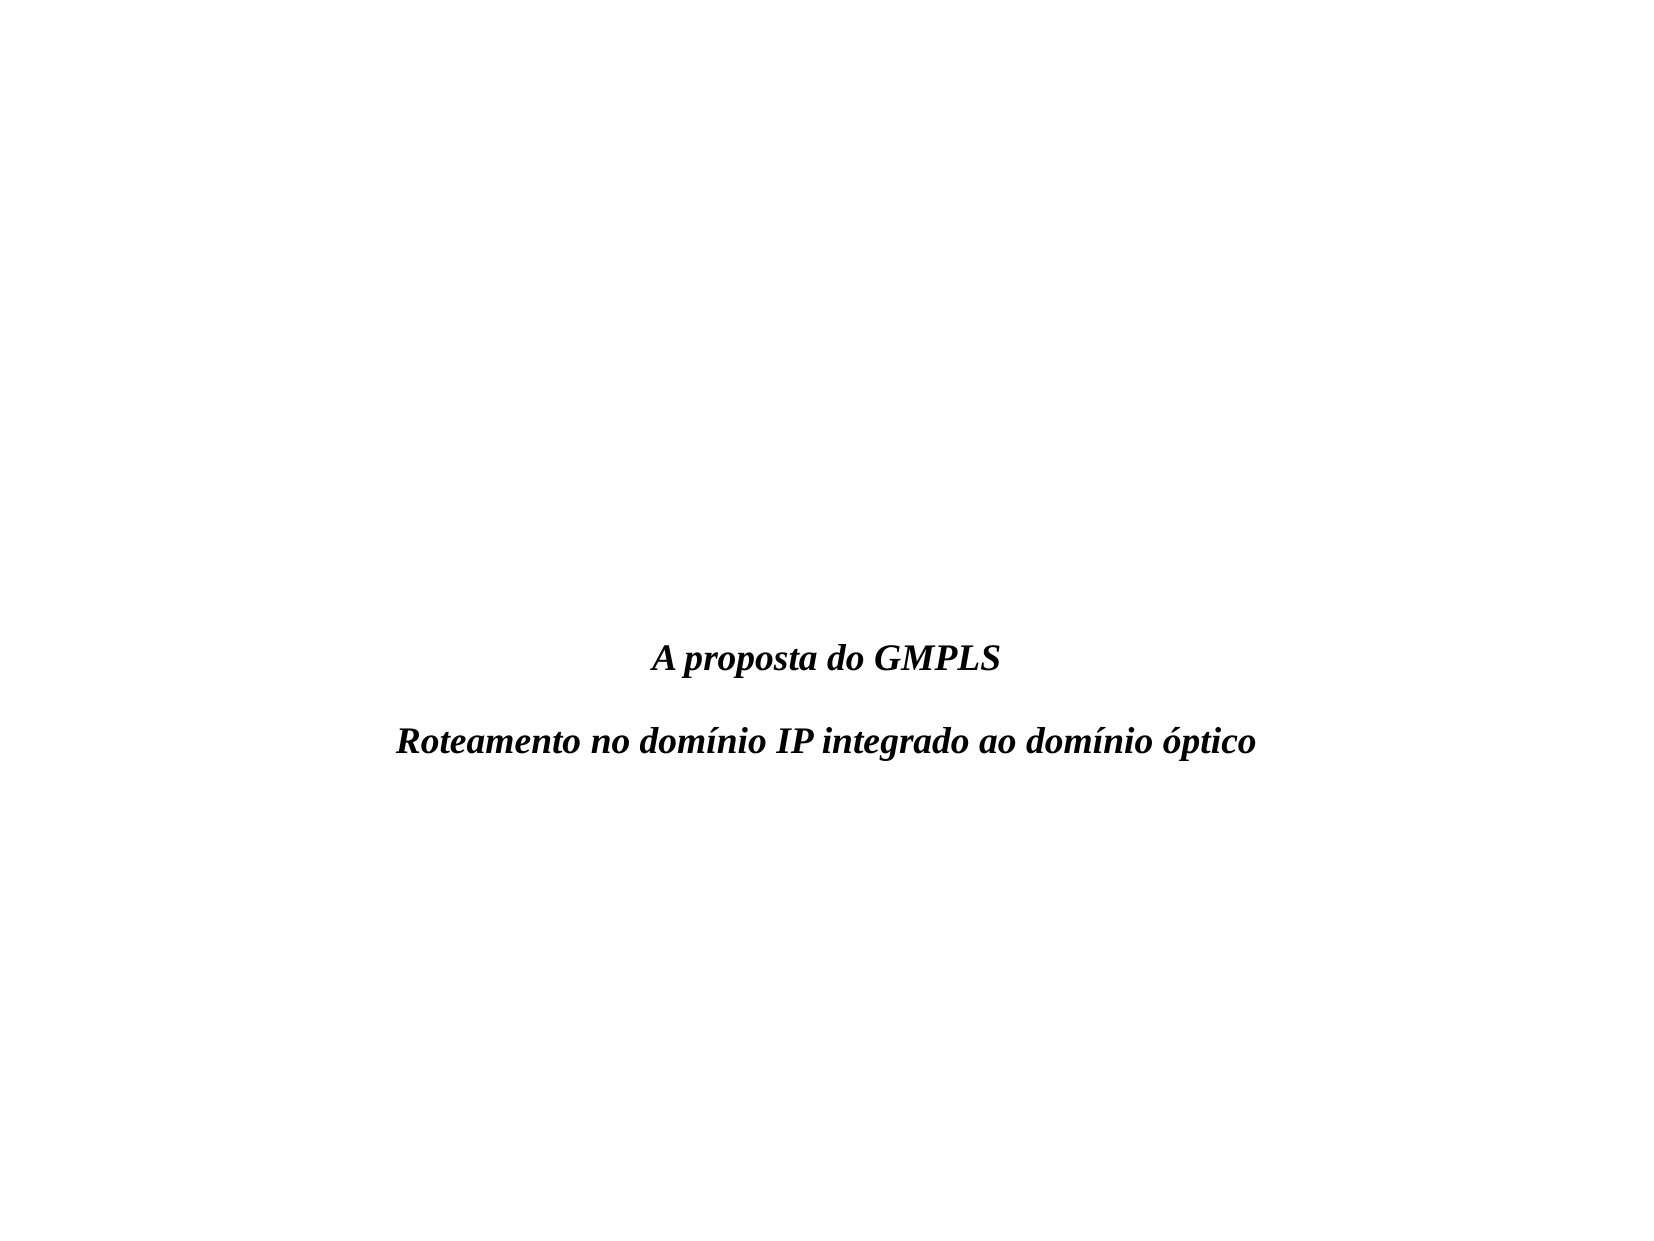

#
A proposta do GMPLS
Roteamento no domínio IP integrado ao domínio óptico